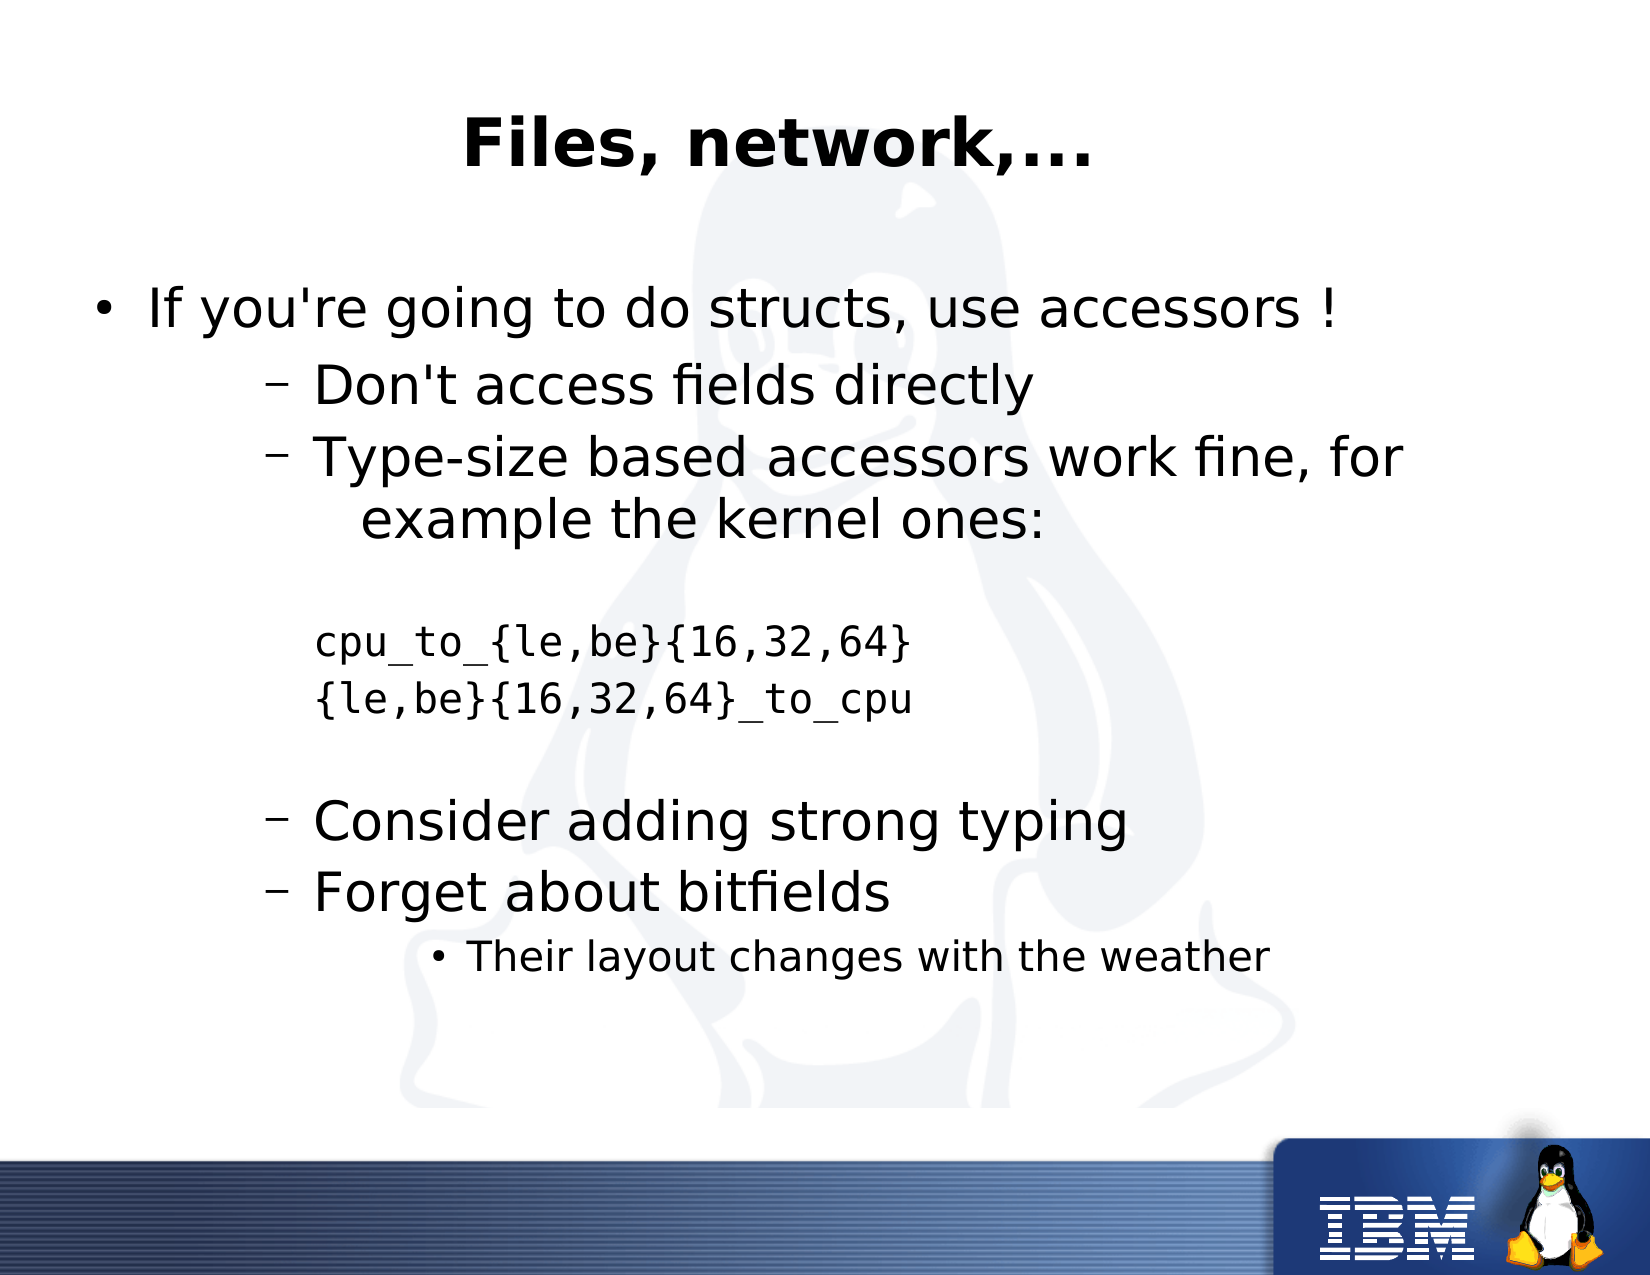

# Files, network,...
If you're going to do structs, use accessors !
Don't access fields directly
Type-size based accessors work fine, for example the kernel ones:
cpu_to_{le,be}{16,32,64}
{le,be}{16,32,64}_to_cpu
Consider adding strong typing
Forget about bitfields
Their layout changes with the weather